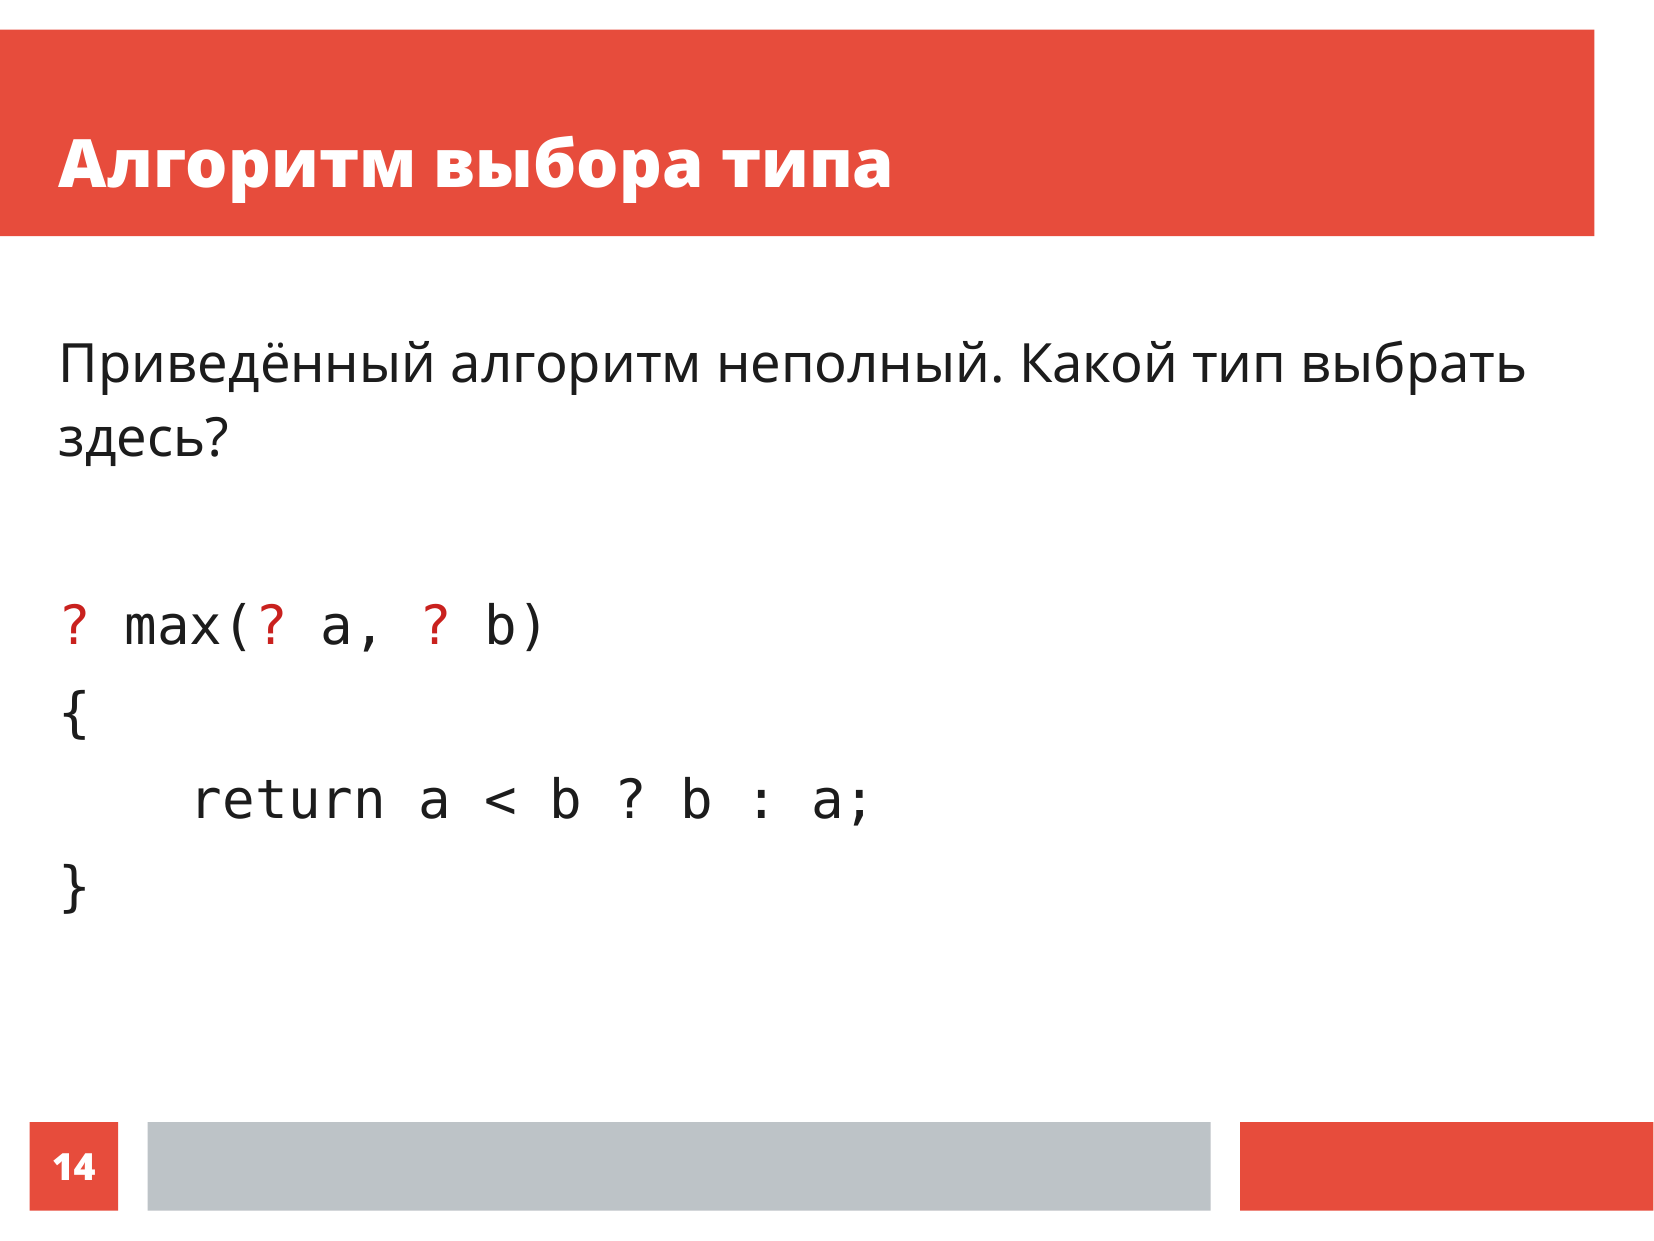

# Алгоритм выбора типа
Приведённый алгоритм неполный. Какой тип выбрать здесь?
? max(? a, ? b)
{
 return a < b ? b : a;
}
14